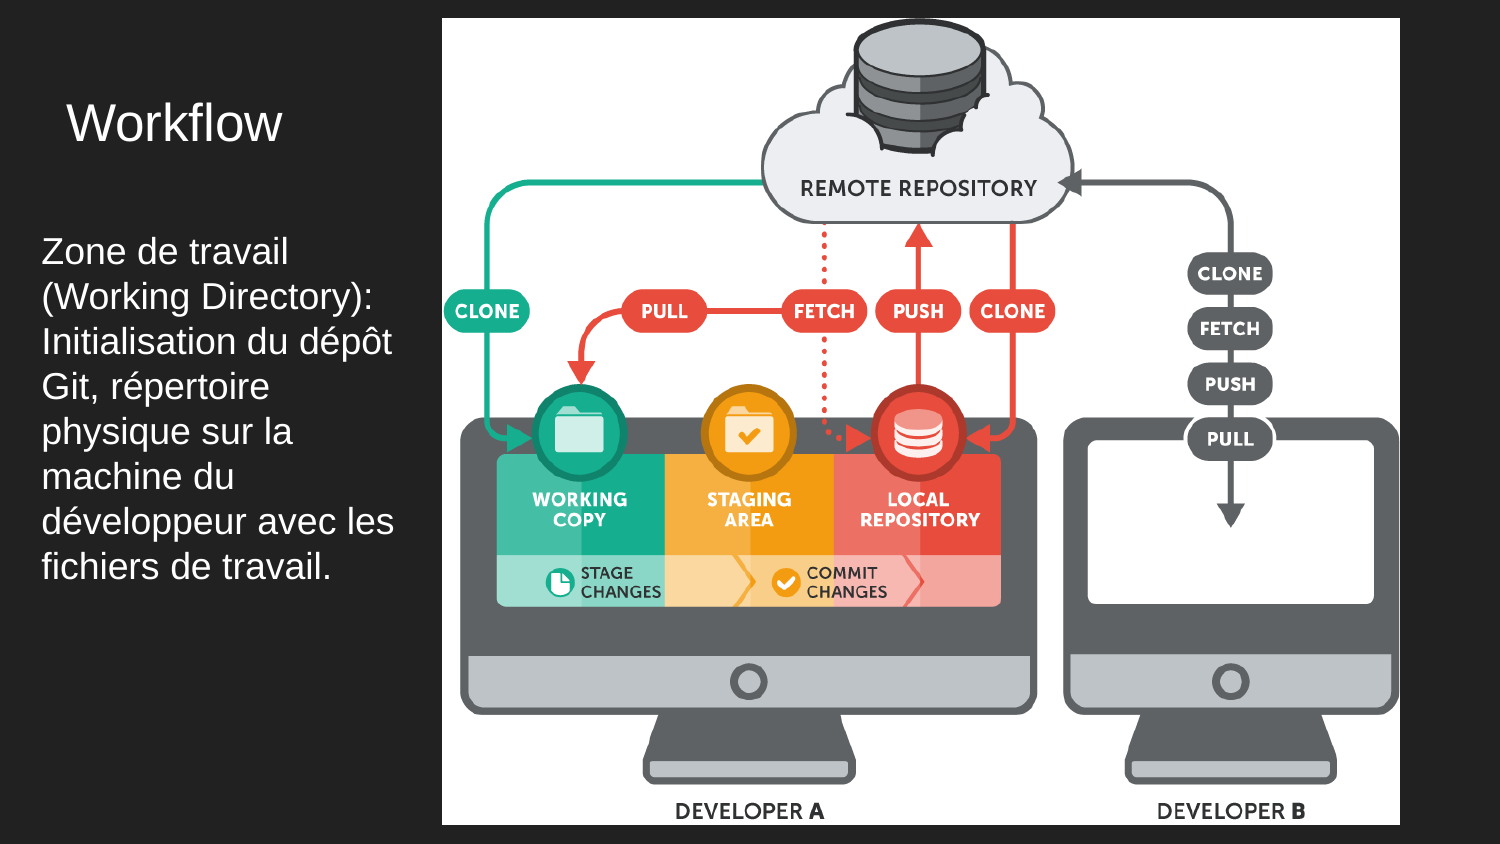

# Workflow
Zone de travail (Working Directory): Initialisation du dépôt Git, répertoire physique sur la machine du développeur avec les fichiers de travail.